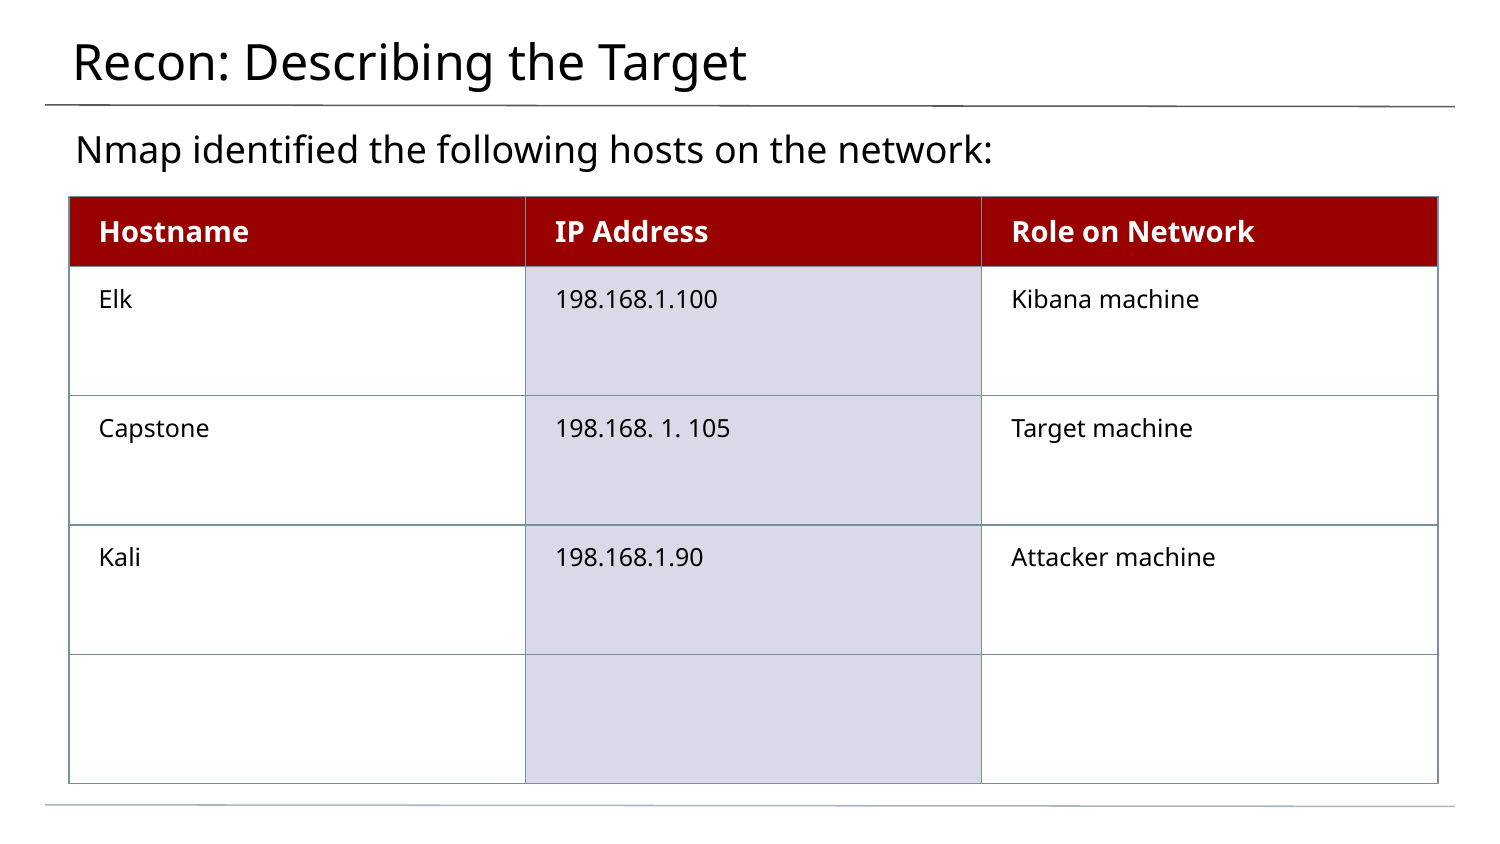

# Recon: Describing the Target
Nmap identified the following hosts on the network:
| Hostname | IP Address | Role on Network |
| --- | --- | --- |
| Elk | 198.168.1.100 | Kibana machine |
| Capstone | 198.168. 1. 105 | Target machine |
| Kali | 198.168.1.90 | Attacker machine |
| | | |